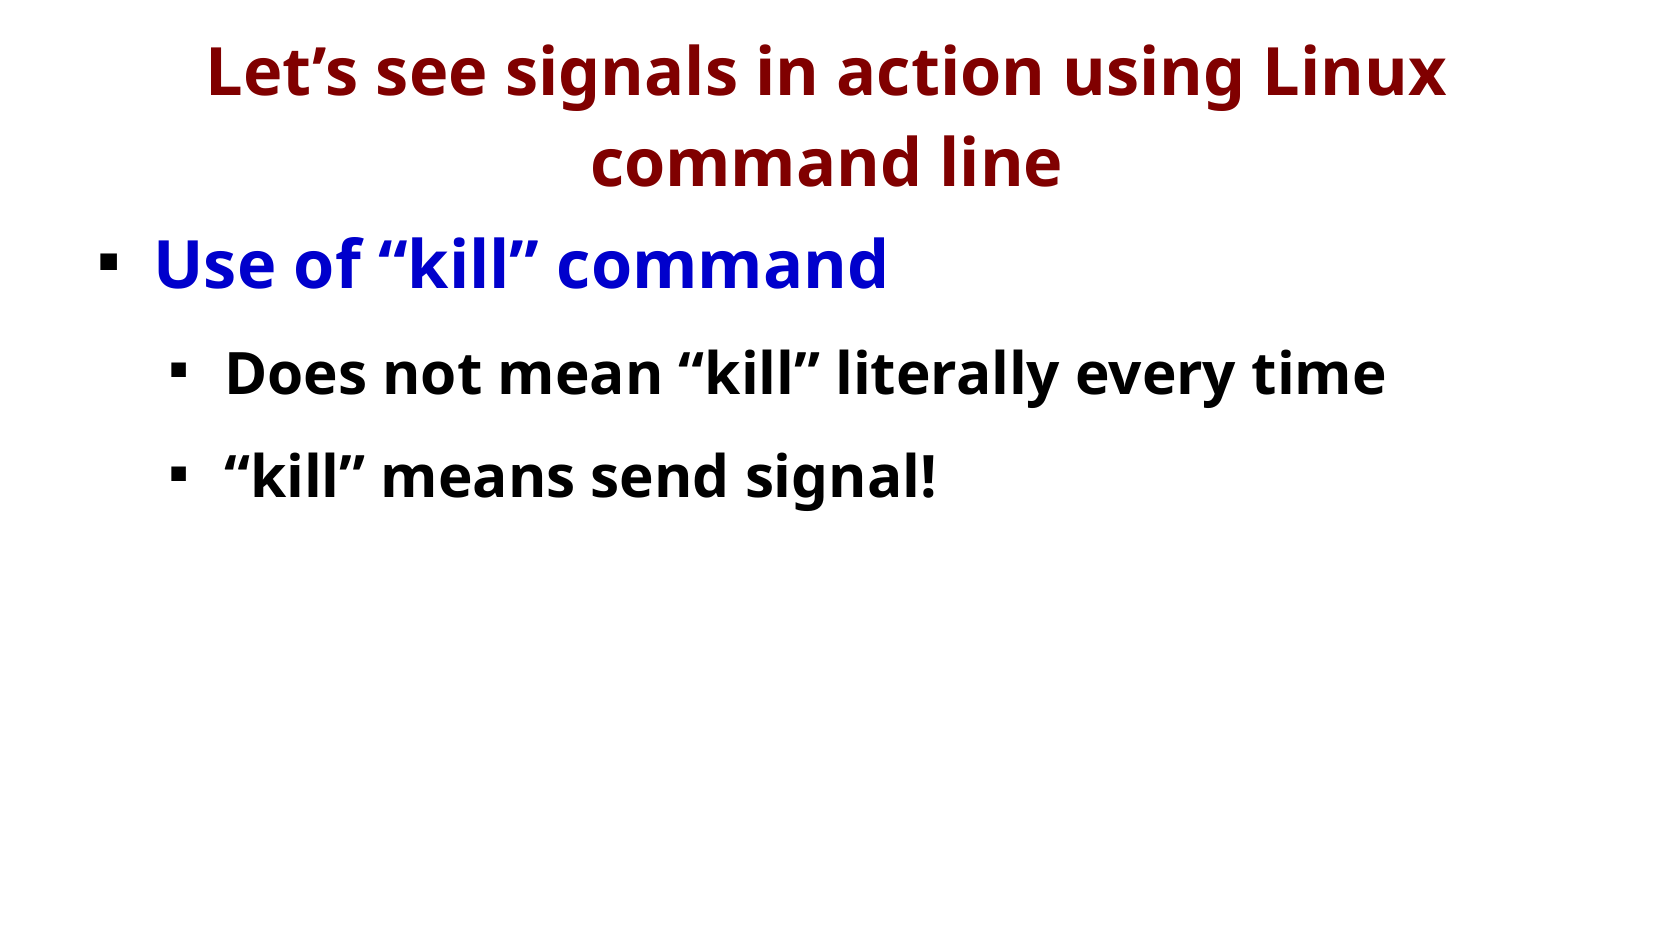

# Let’s see signals in action using Linux command line
Use of “kill” command
Does not mean “kill” literally every time
“kill” means send signal!